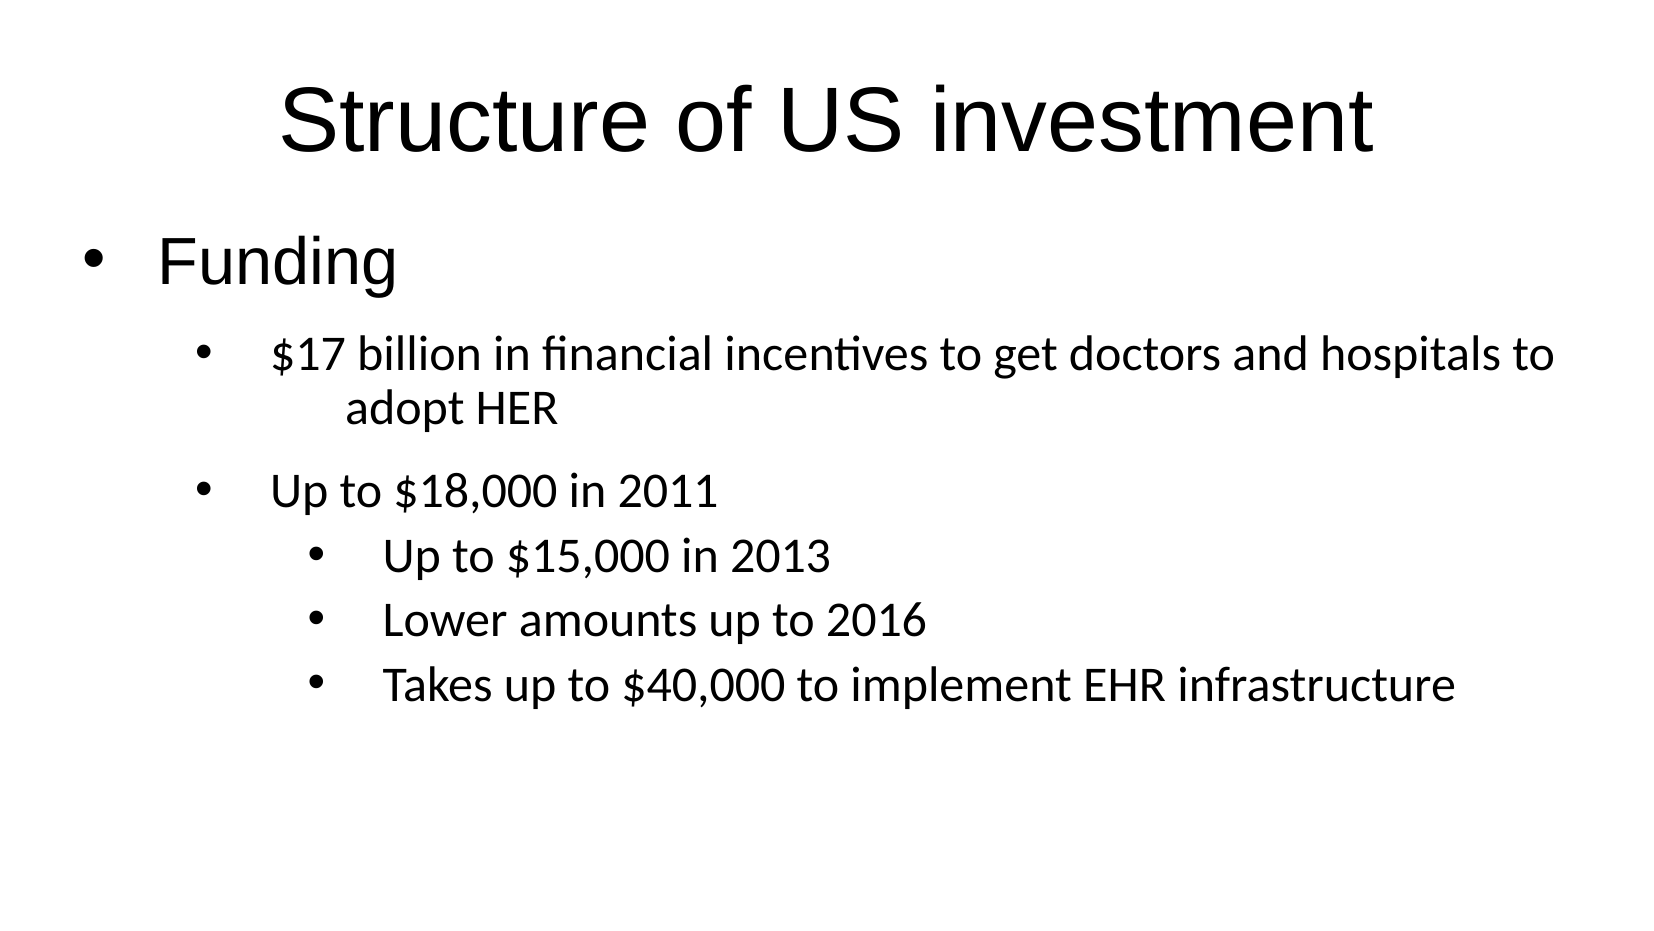

# Structure of US investment
Funding
$17 billion in financial incentives to get doctors and hospitals to adopt HER
Up to $18,000 in 2011
Up to $15,000 in 2013
Lower amounts up to 2016
Takes up to $40,000 to implement EHR infrastructure